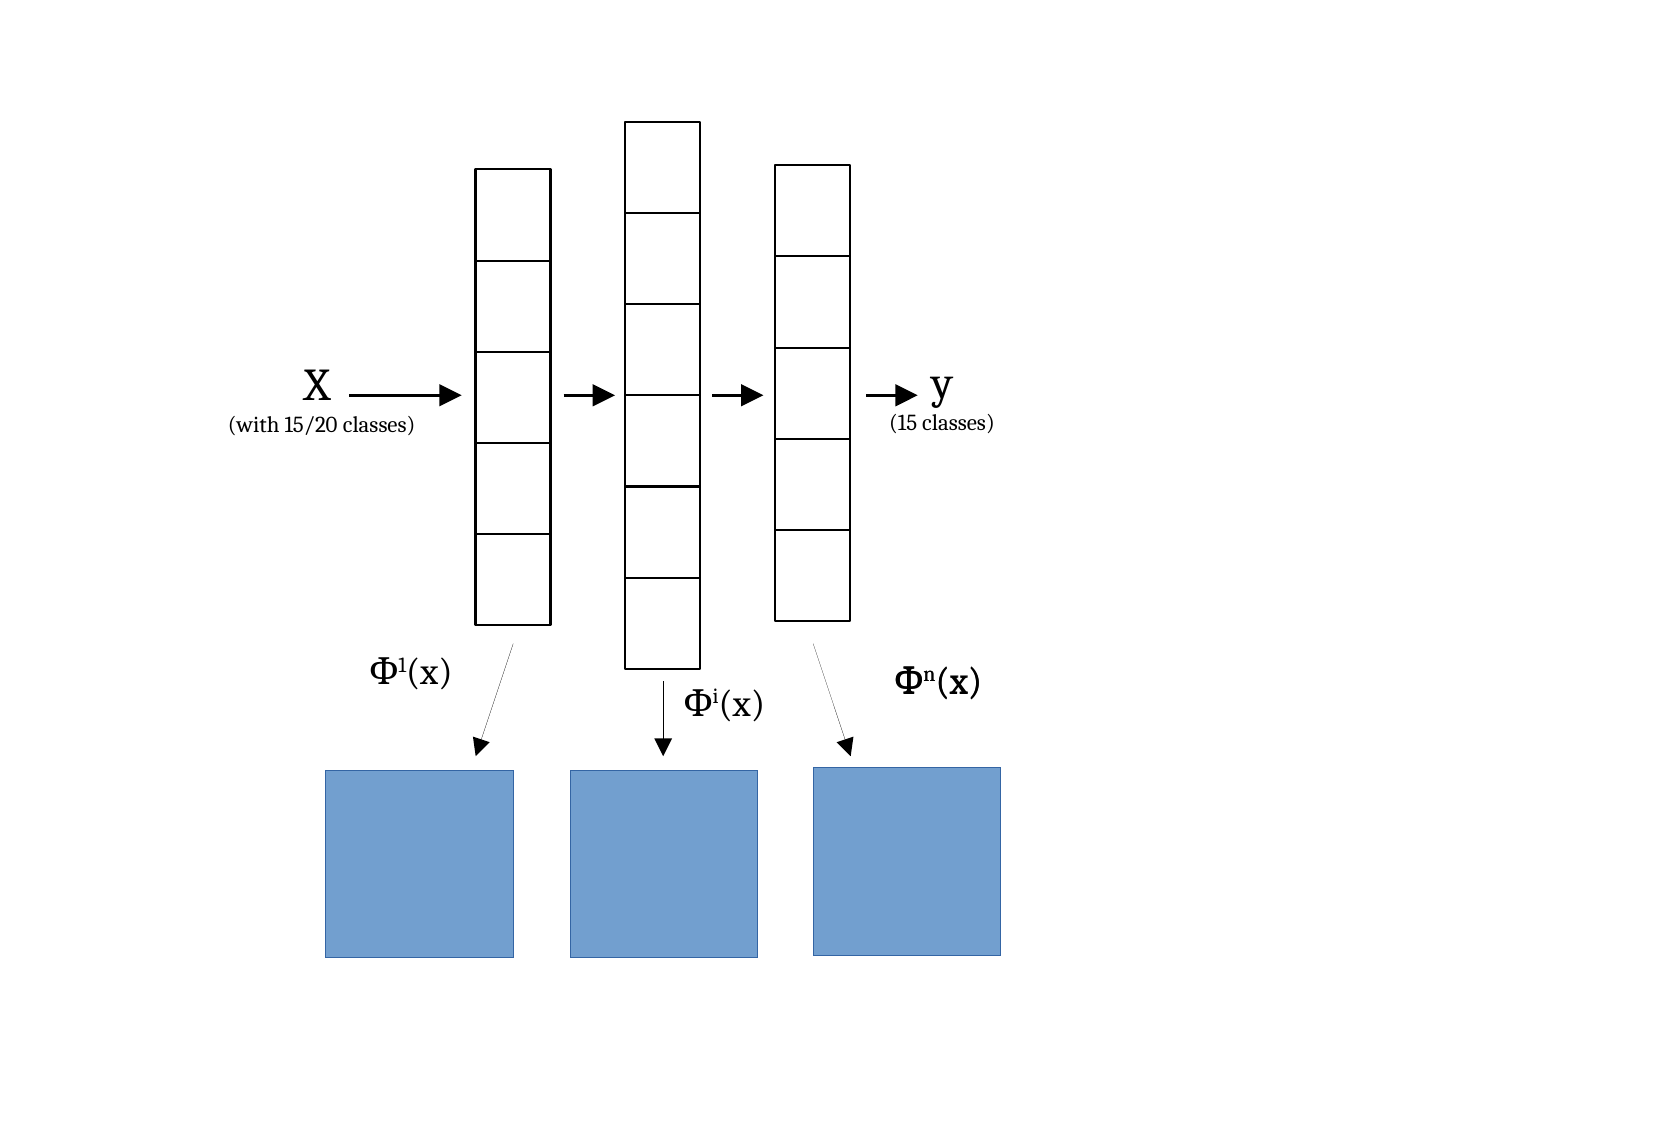

y
(15 classes)
X
(with 15/20 classes)
Φ1(x)
Φn(x)
Φn(x)
Φi(x)